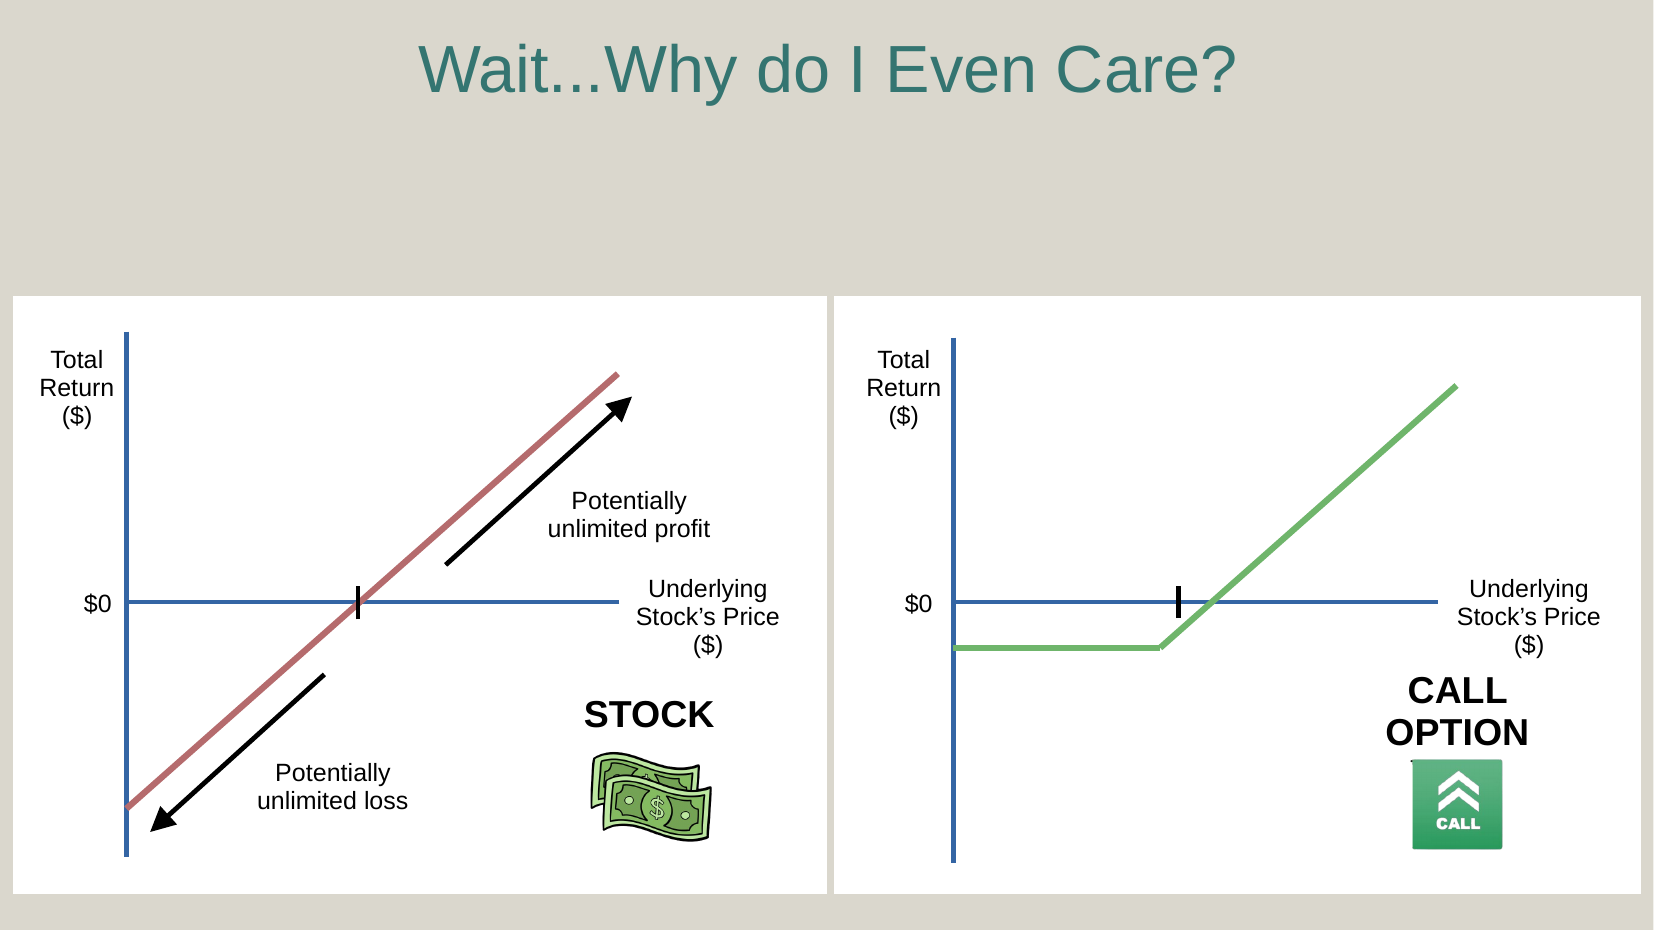

# Wait...Why do I Even Care?
Total Return ($)
Total Return ($)
Potentially unlimited profit
Underlying Stock’s Price ($)
Underlying Stock’s Price ($)
$0
$0
CALL OPTION
STOCK
Potentially unlimited loss